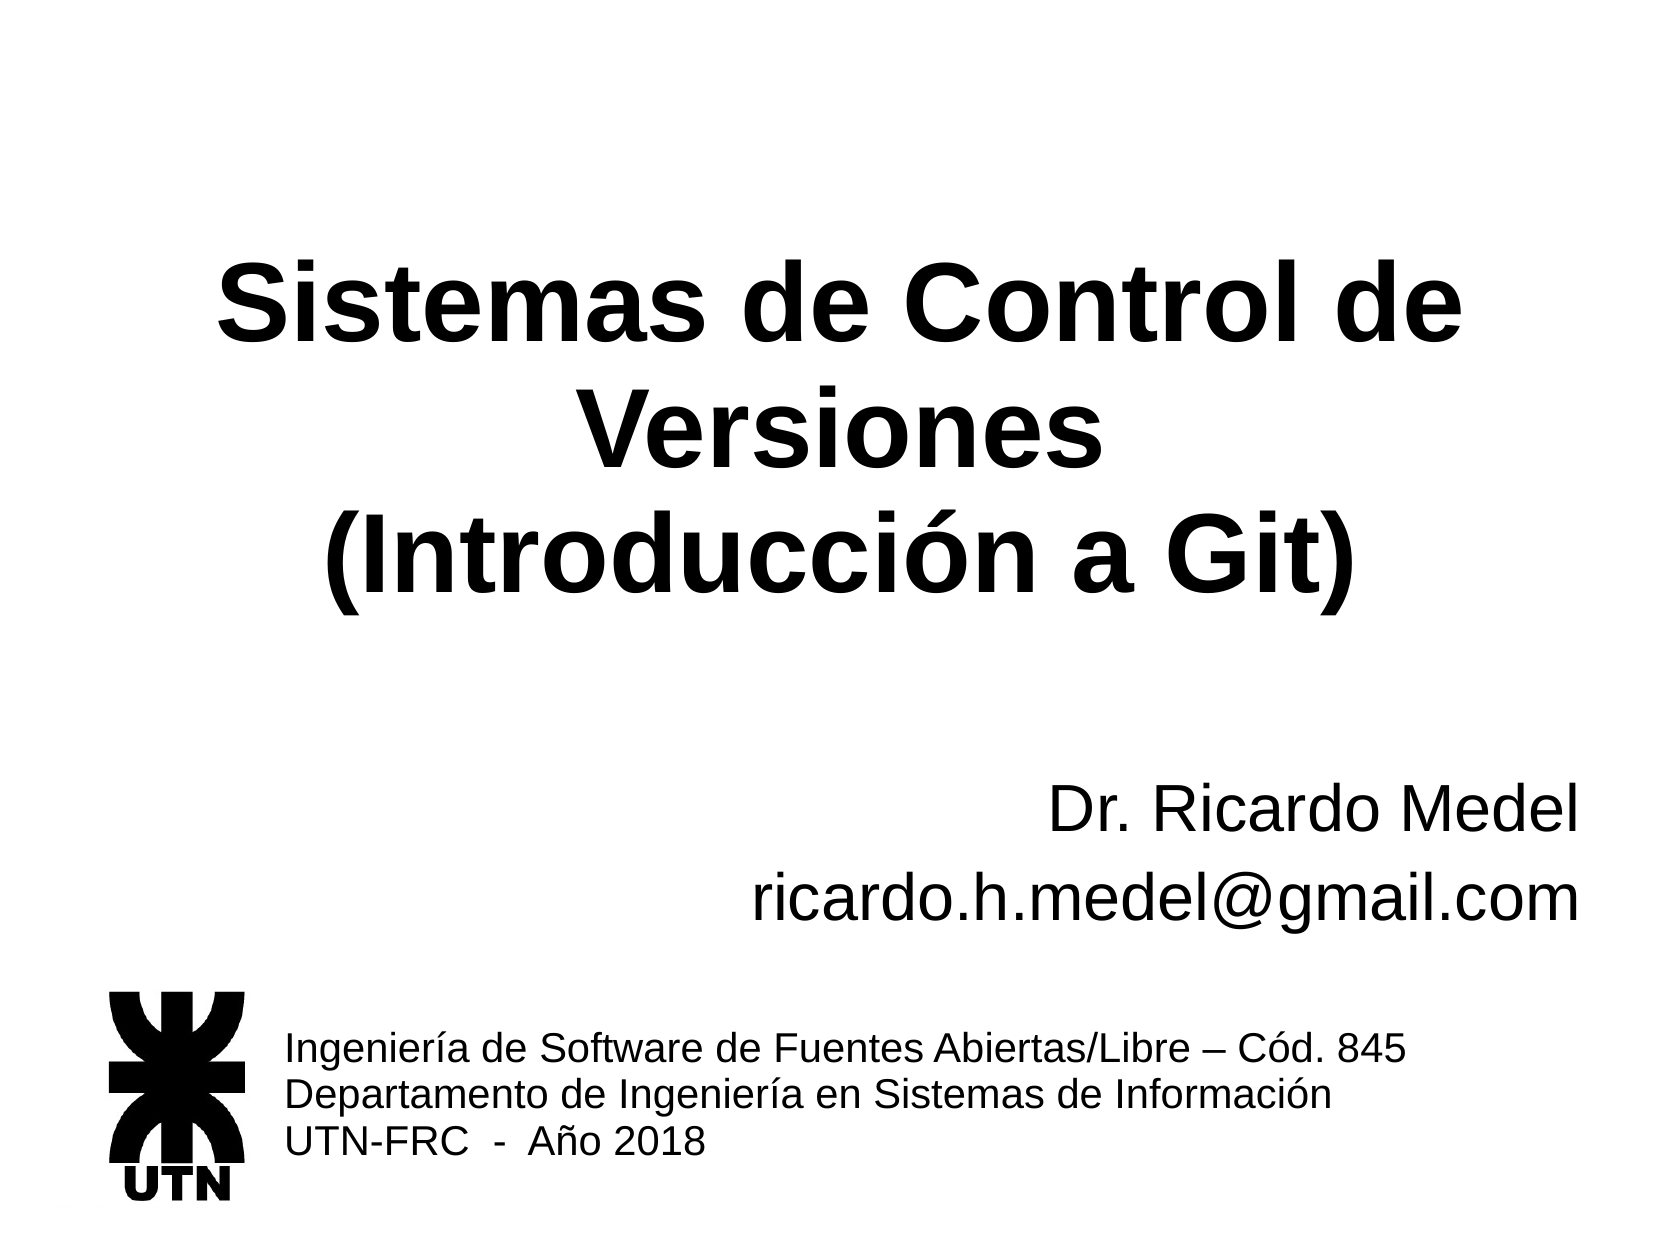

# Sistemas de Control de Versiones (Introducción a Git)
Dr. Ricardo Medel
ricardo.h.medel@gmail.com
Ingeniería de Software de Fuentes Abiertas/Libre – Cód. 845
Departamento de Ingeniería en Sistemas de Información
UTN-FRC - Año 2018